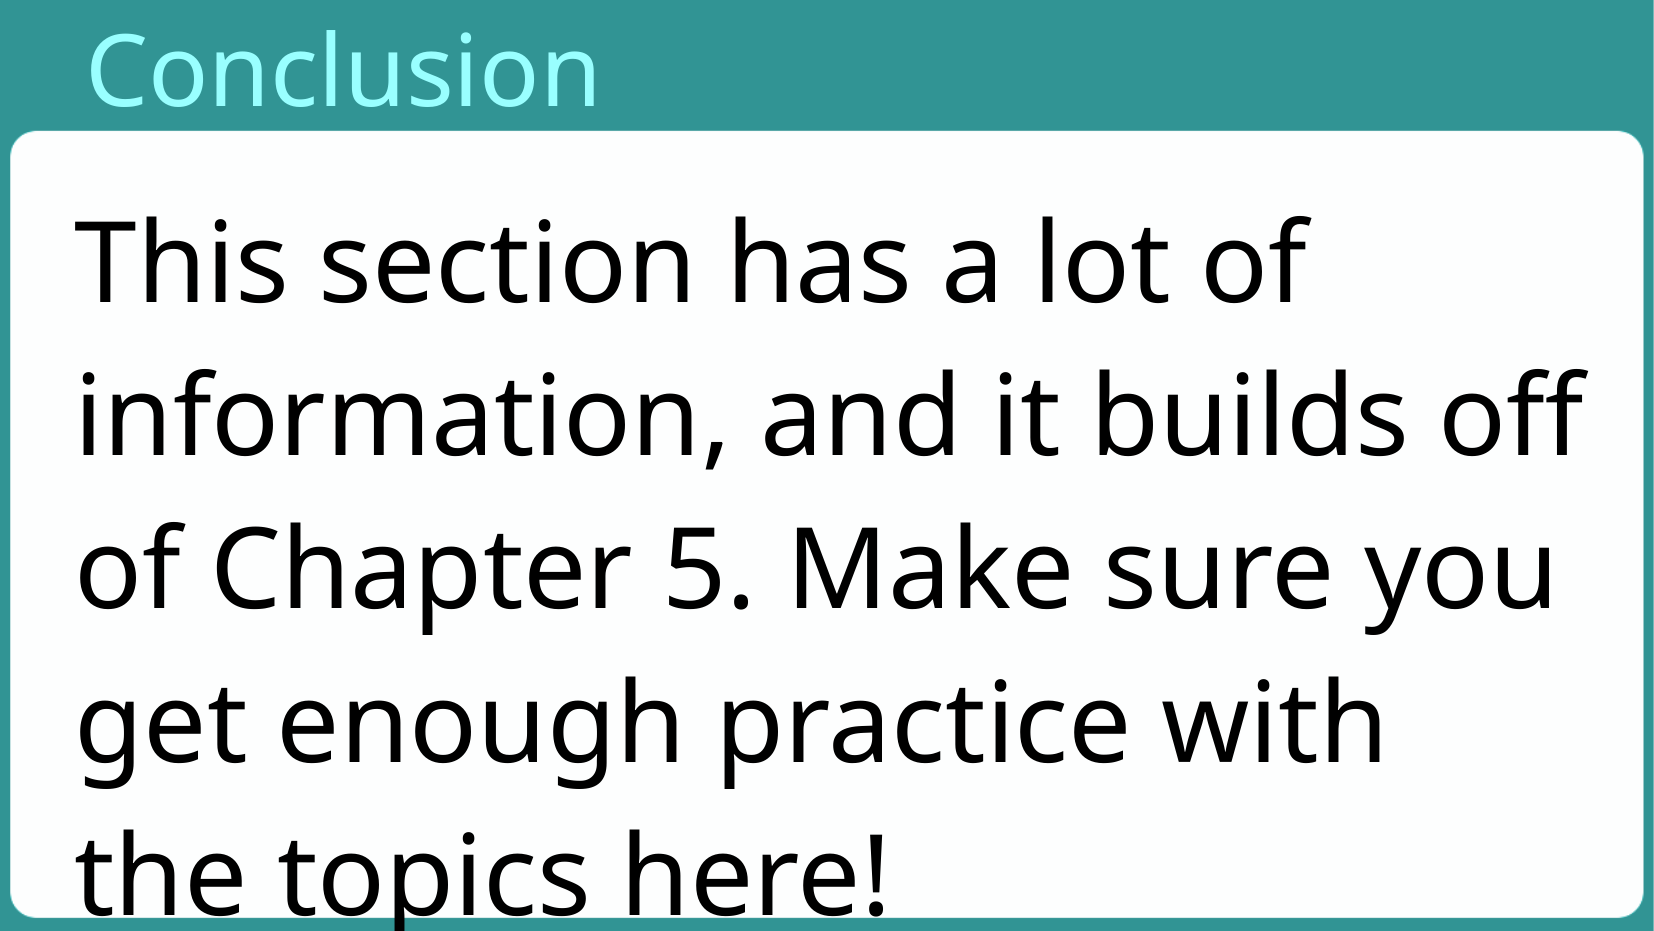

# Conclusion
This section has a lot of information, and it builds off of Chapter 5. Make sure you get enough practice with the topics here!